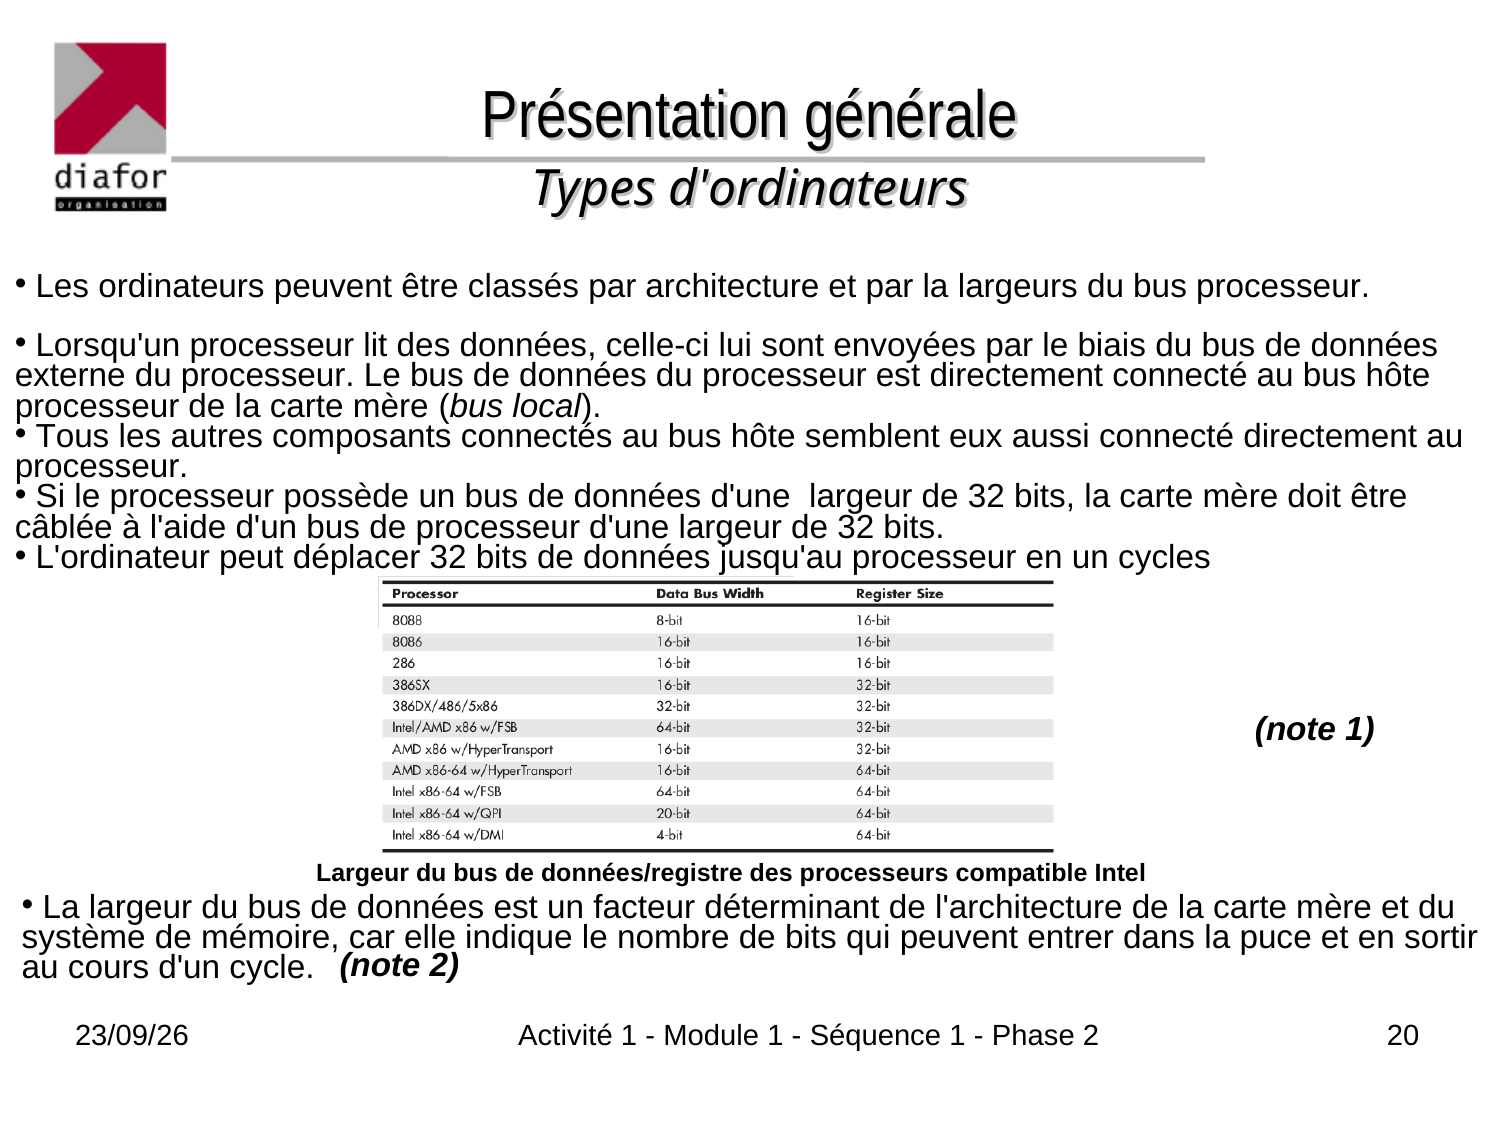

# Présentation générale Types d'ordinateurs
 Les ordinateurs peuvent être classés par architecture et par la largeurs du bus processeur.
 Lorsqu'un processeur lit des données, celle-ci lui sont envoyées par le biais du bus de données
externe du processeur. Le bus de données du processeur est directement connecté au bus hôte processeur de la carte mère (bus local).
 Tous les autres composants connectés au bus hôte semblent eux aussi connecté directement au processeur.
 Si le processeur possède un bus de données d'une largeur de 32 bits, la carte mère doit être câblée à l'aide d'un bus de processeur d'une largeur de 32 bits.
 L'ordinateur peut déplacer 32 bits de données jusqu'au processeur en un cycles
(note 1)
Largeur du bus de données/registre des processeurs compatible Intel
 La largeur du bus de données est un facteur déterminant de l'architecture de la carte mère et du système de mémoire, car elle indique le nombre de bits qui peuvent entrer dans la puce et en sortir
au cours d'un cycle.
(note 2)
Activité 1 - Module 1 - Séquence 1 - Phase 2
20